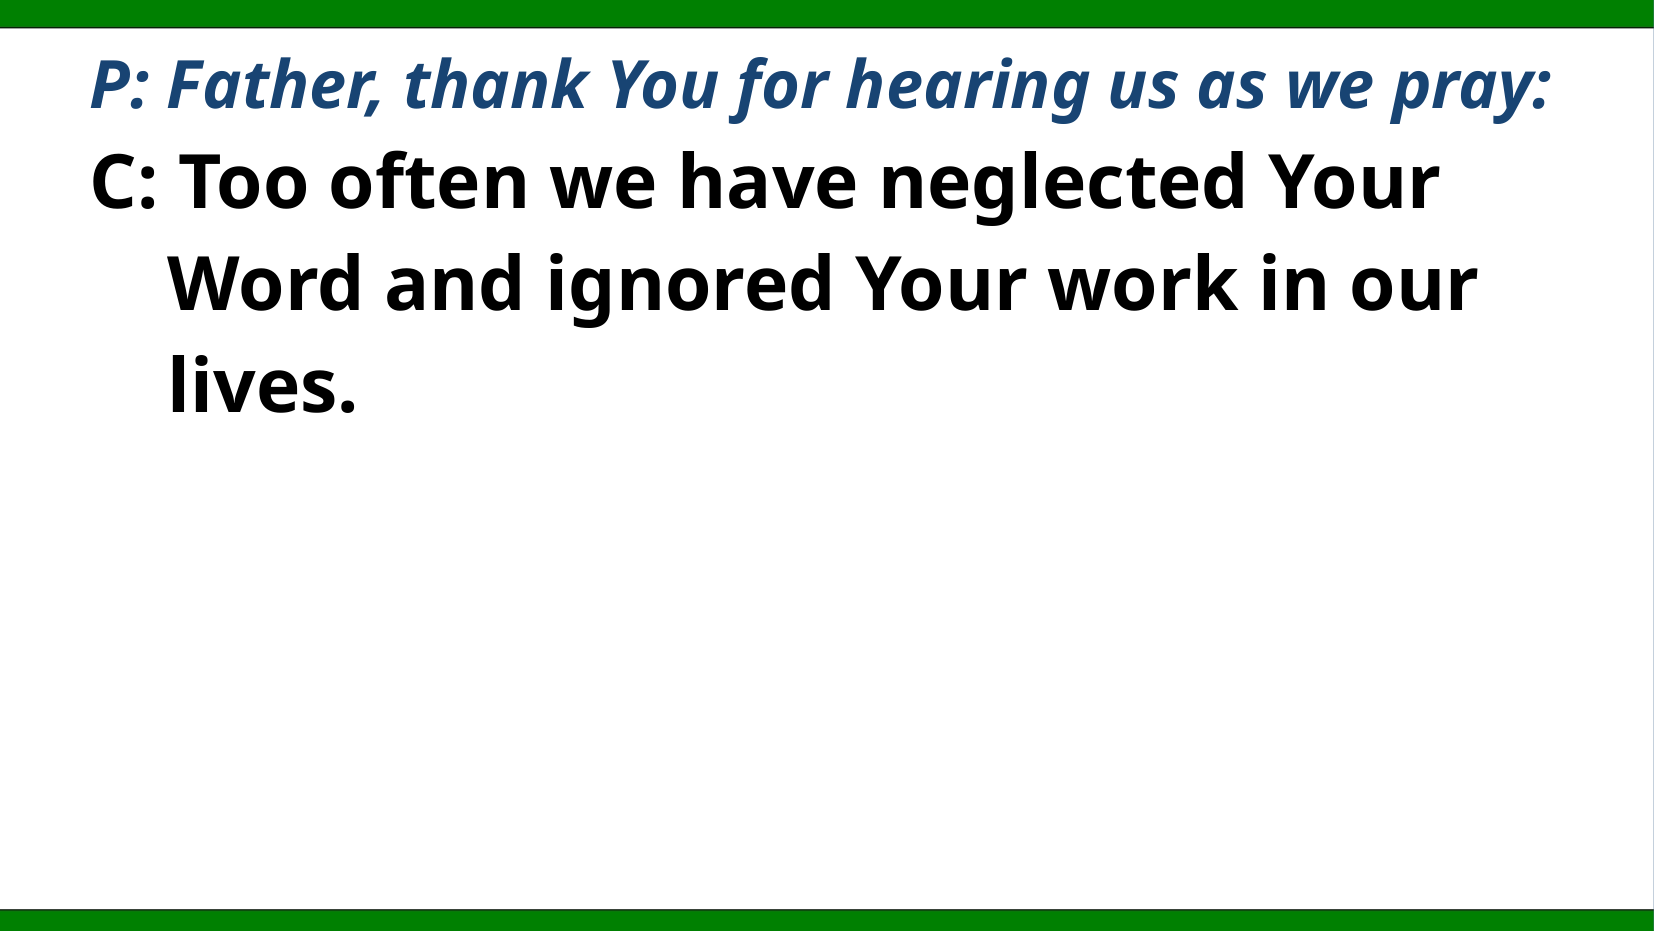

P: Father, thank You for hearing us as we pray:
C: Too often we have neglected Your
 Word and ignored Your work in our
 lives.